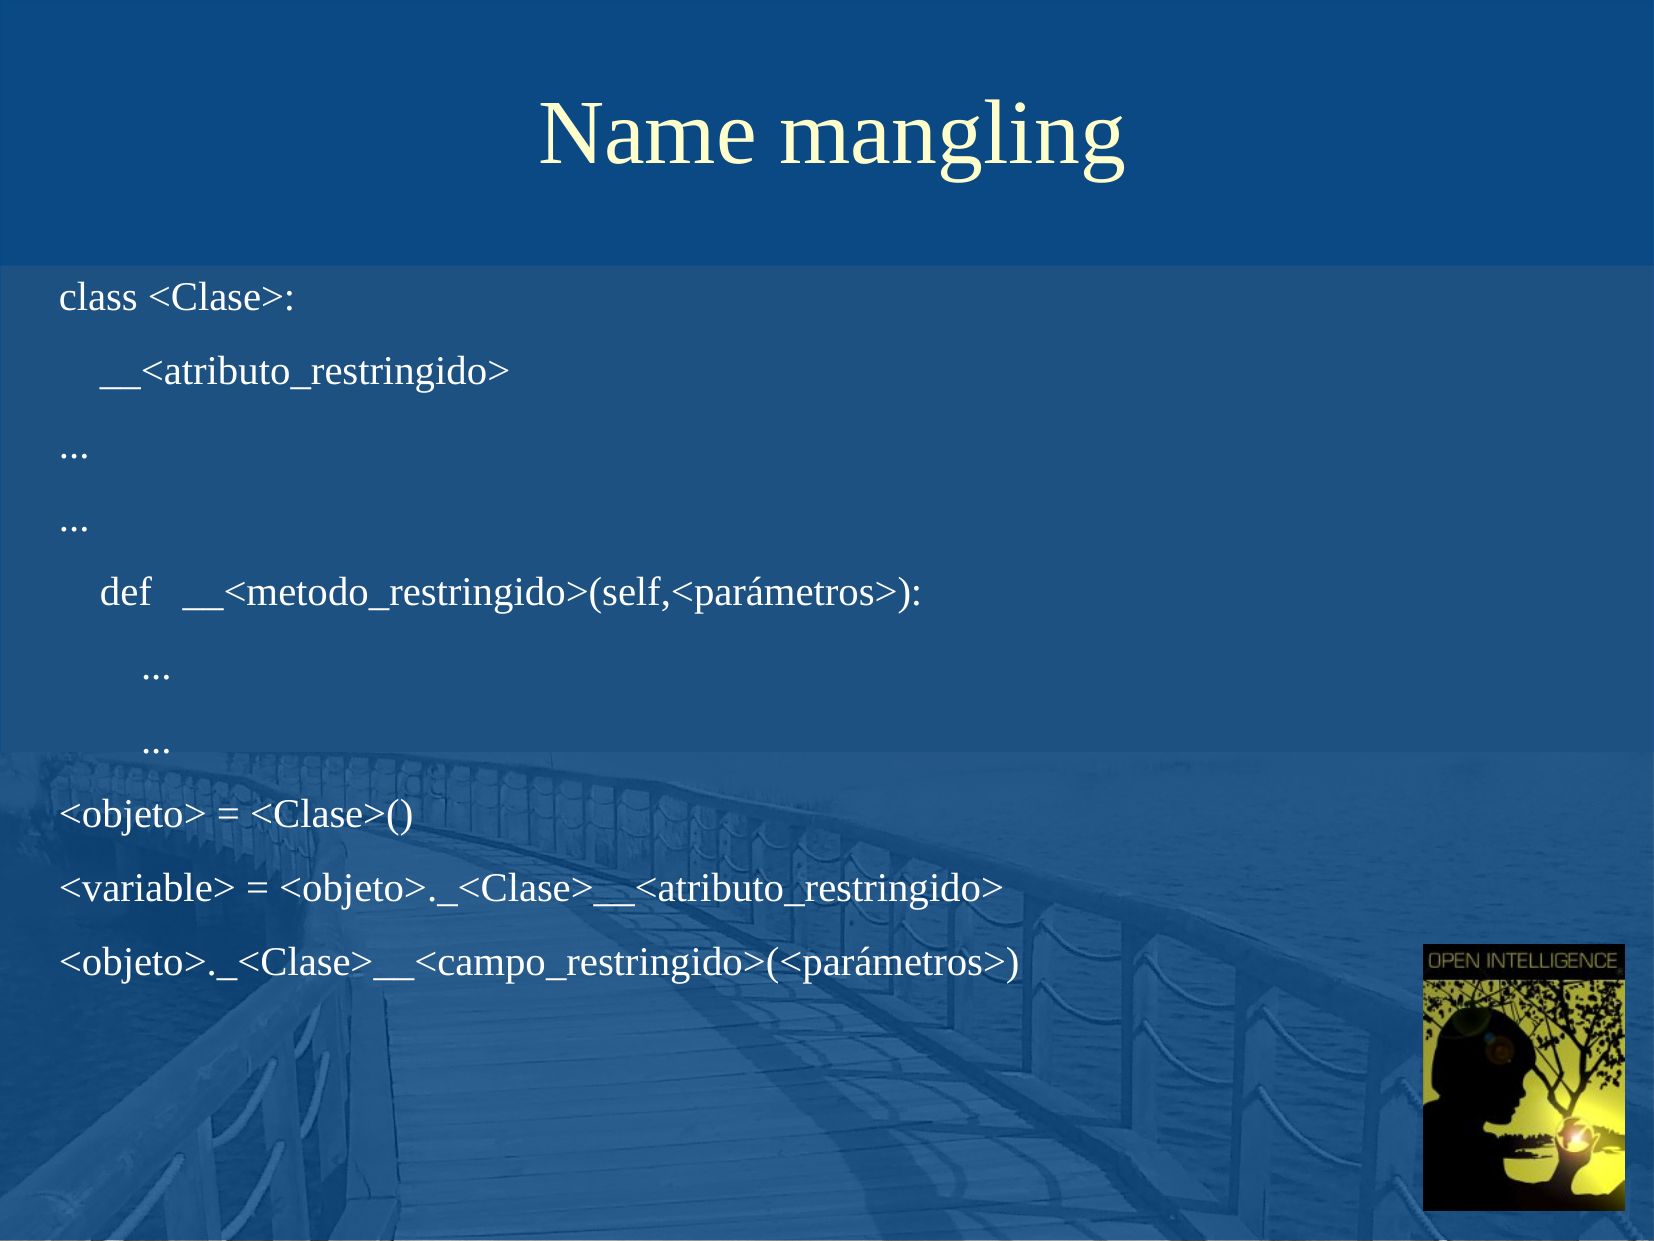

# Name mangling
class <Clase>:
 __<atributo_restringido>
...
...
 def __<metodo_restringido>(self,<parámetros>):
 ...
 ...
<objeto> = <Clase>()
<variable> = <objeto>._<Clase>__<atributo_restringido>
<objeto>._<Clase>__<campo_restringido>(<parámetros>)